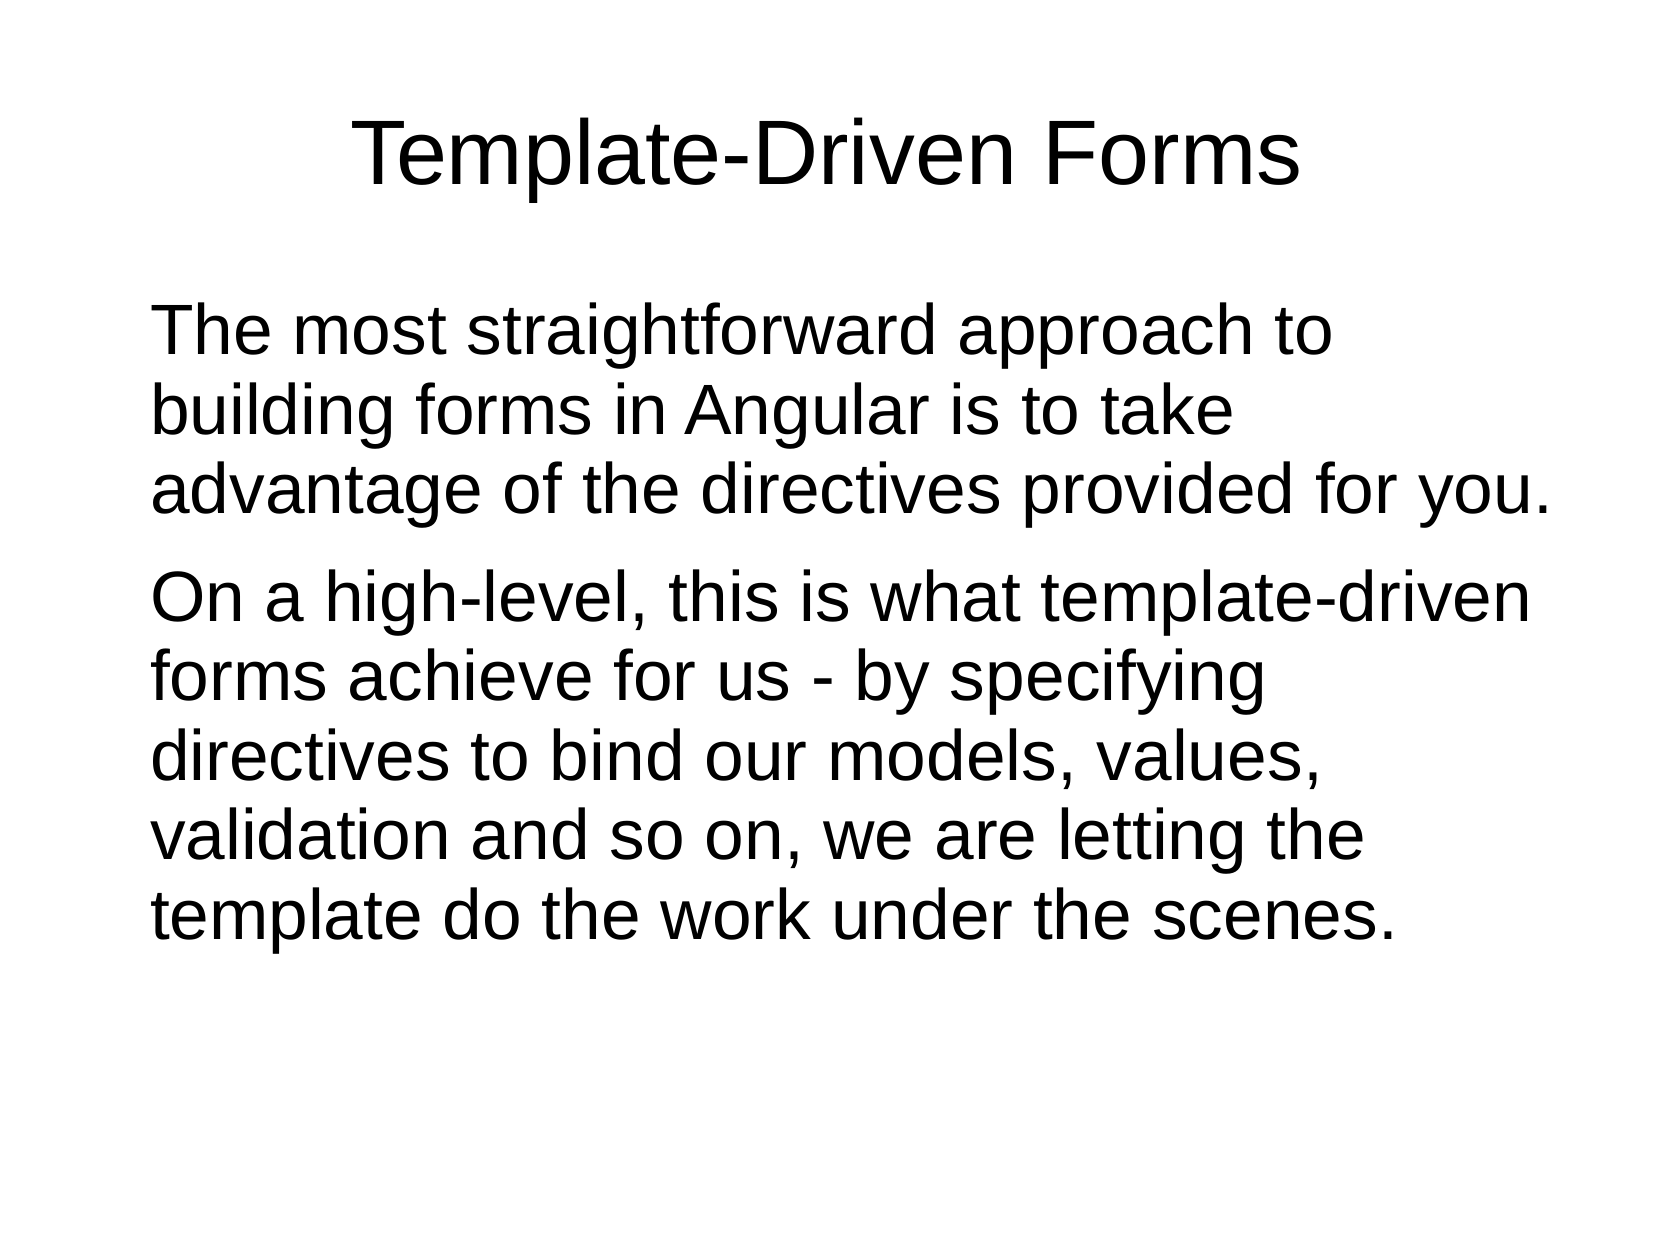

# Template-Driven Forms
The most straightforward approach to building forms in Angular is to take advantage of the directives provided for you.
On a high-level, this is what template-driven forms achieve for us - by specifying directives to bind our models, values, validation and so on, we are letting the template do the work under the scenes.